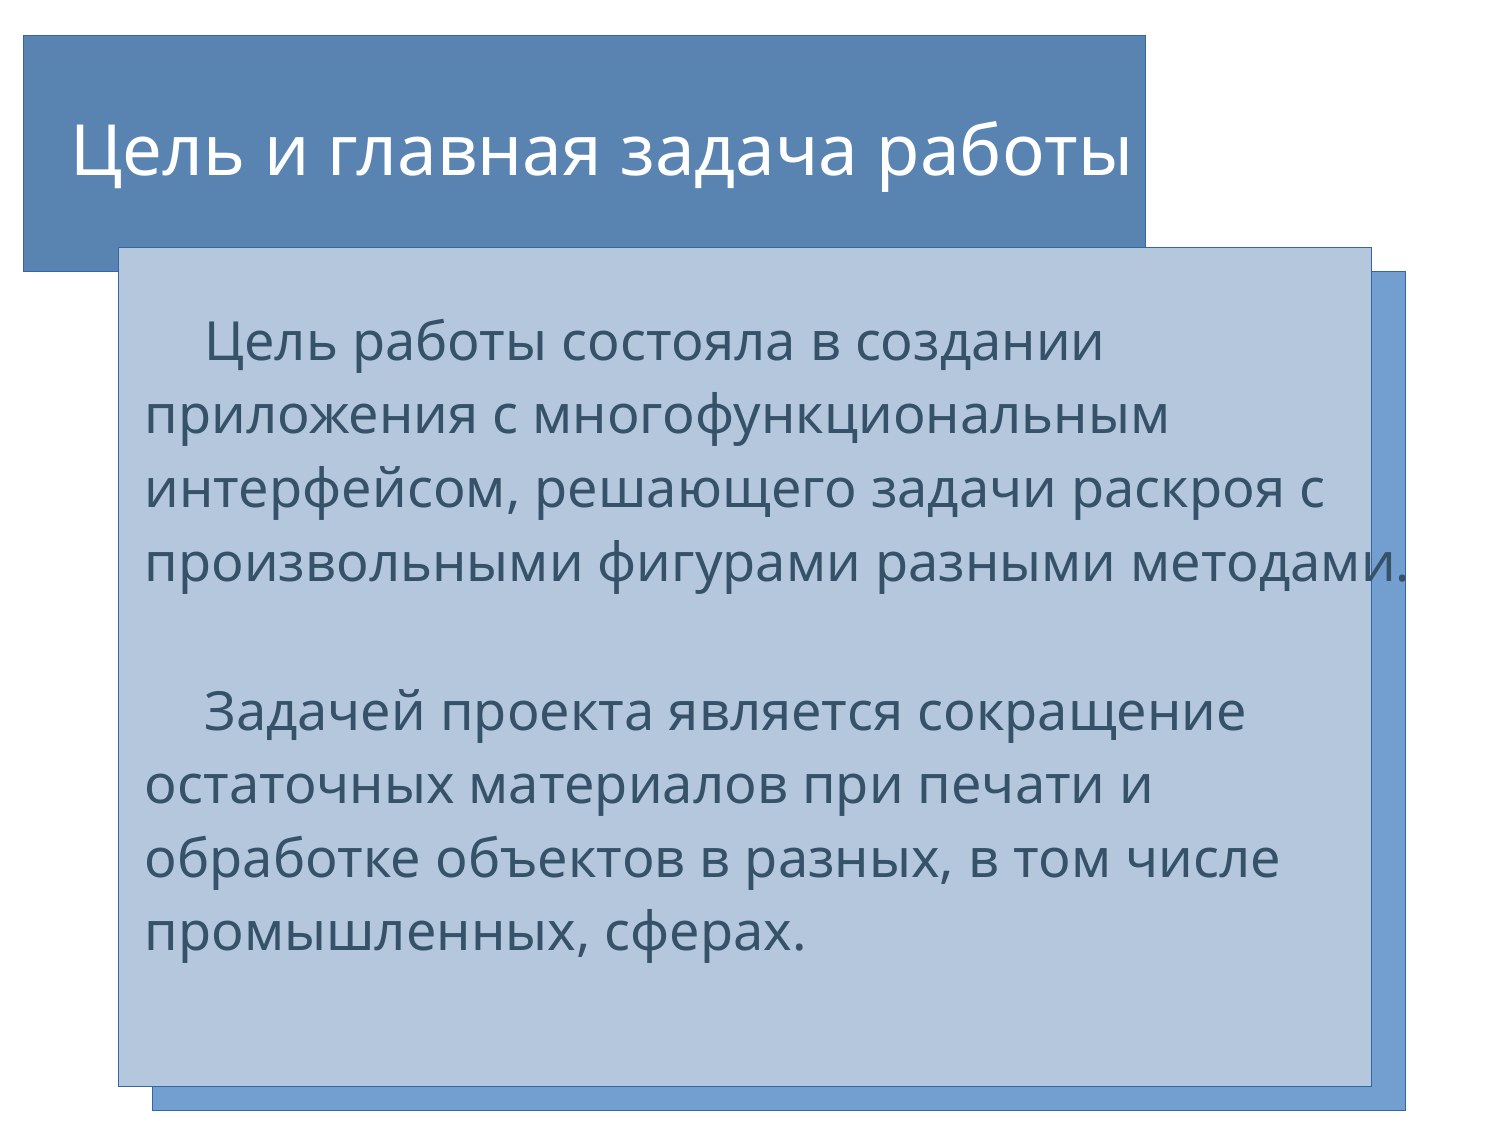

Цель и главная задача работы
	Цель работы состояла в создании приложения с многофункциональным интерфейсом, решающего задачи раскроя с произвольными фигурами разными методами.
	Задачей проекта является сокращение остаточных материалов при печати и обработке объектов в разных, в том числе промышленных, сферах.